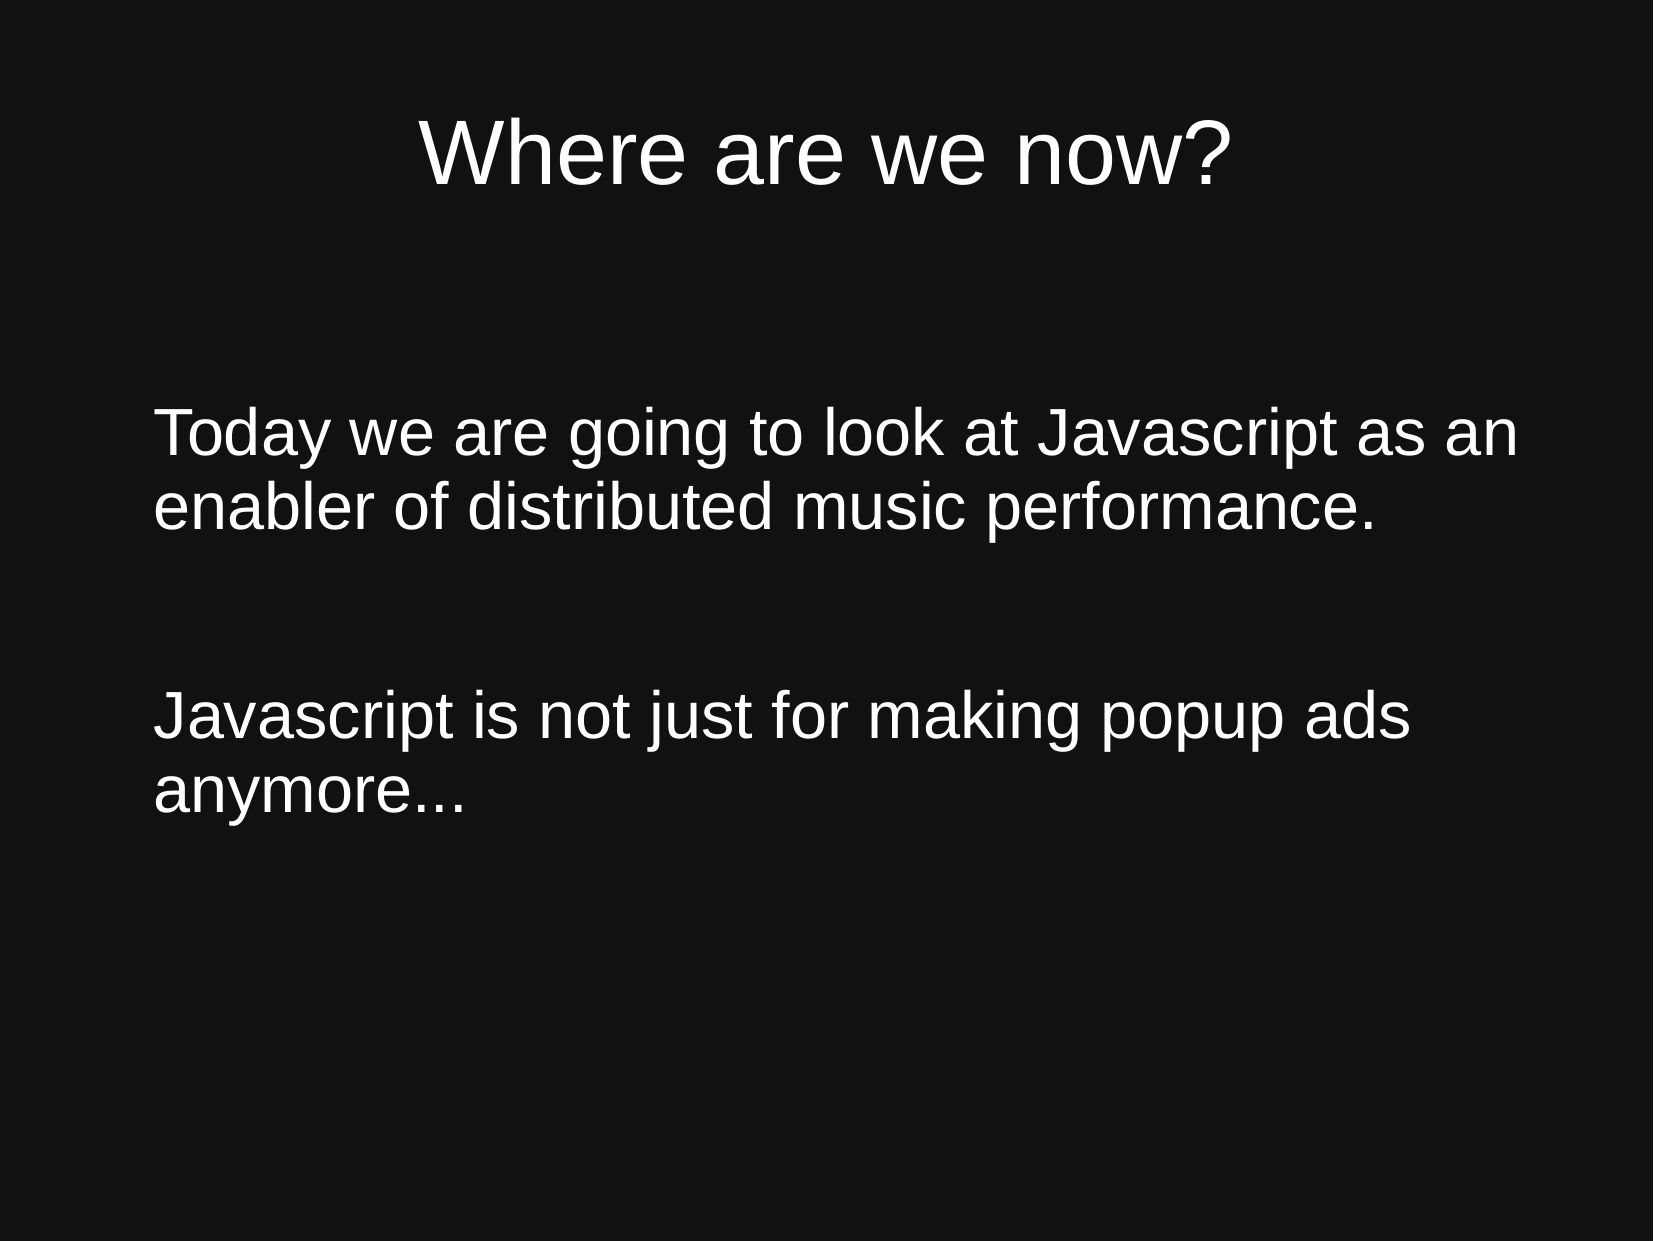

# Where are we now?
Today we are going to look at Javascript as an enabler of distributed music performance.
Javascript is not just for making popup ads anymore...